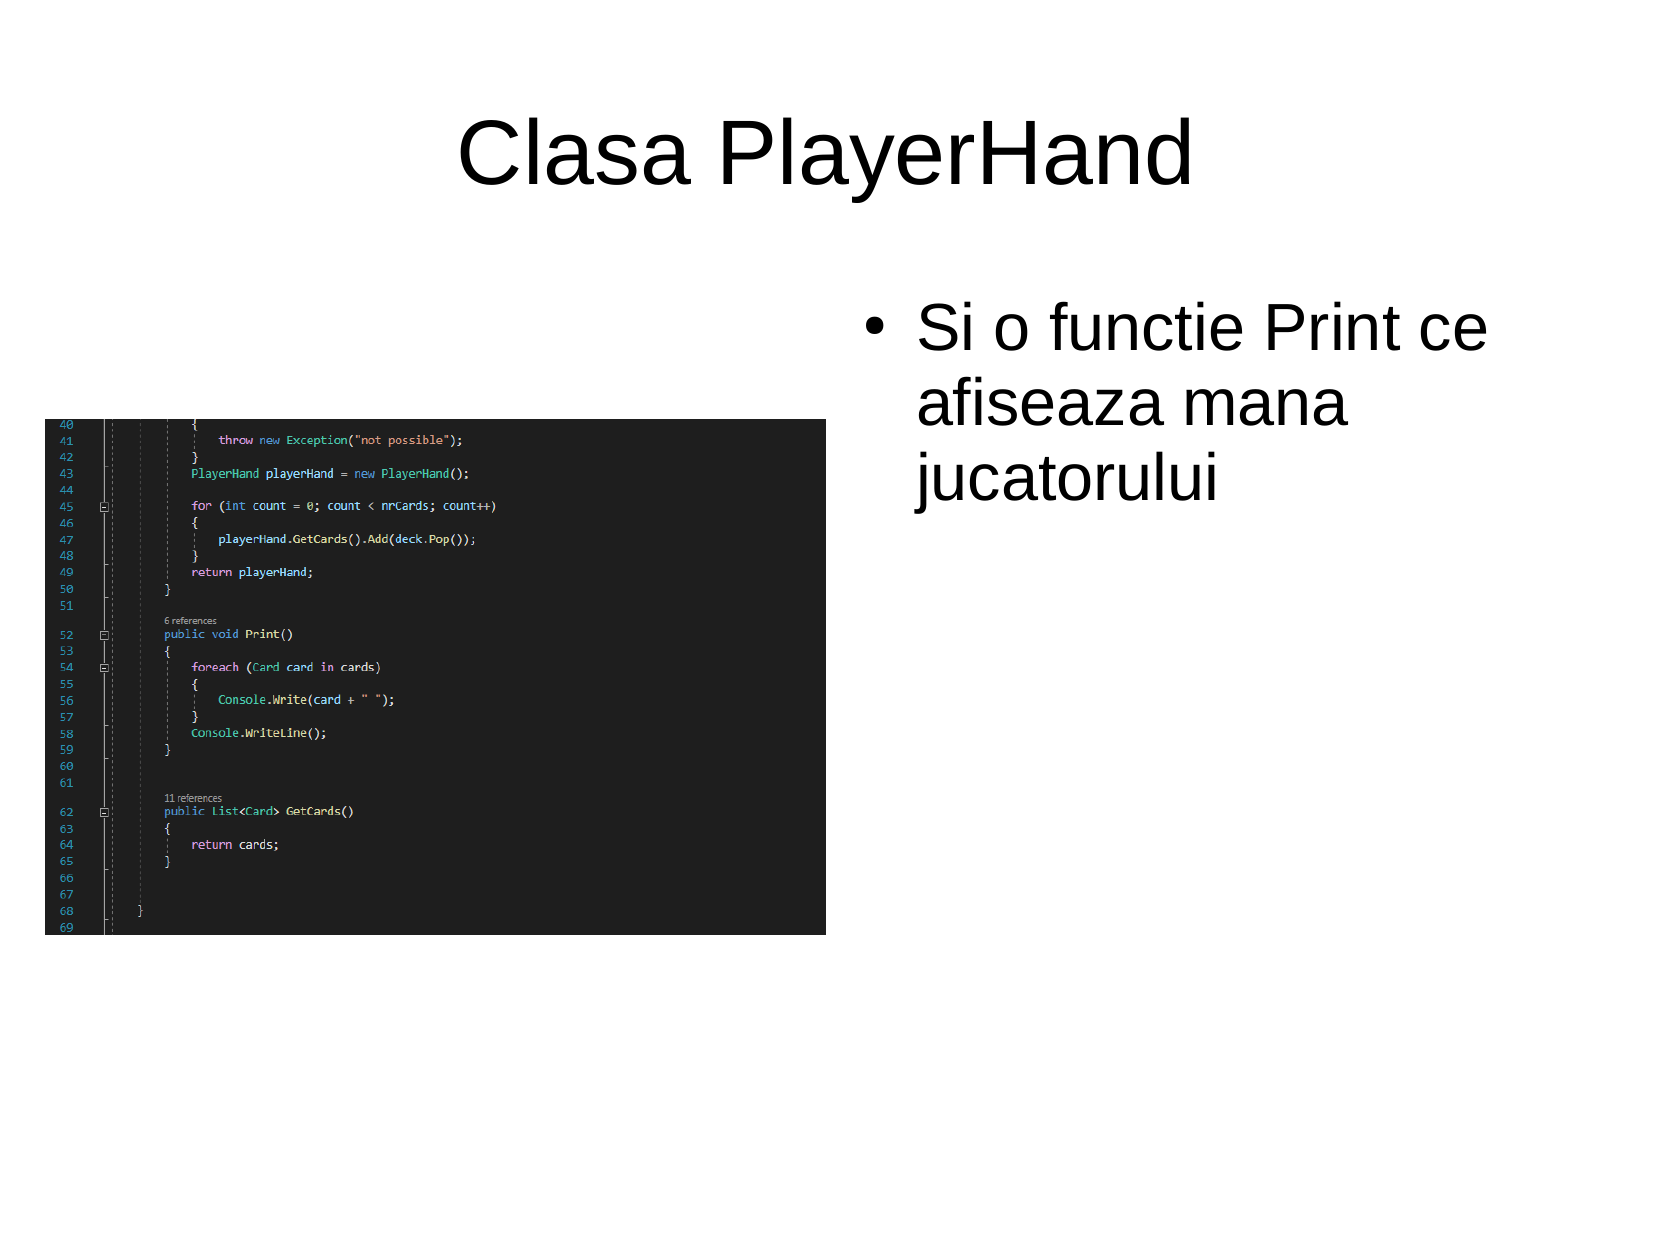

# Clasa PlayerHand
Si o functie Print ce afiseaza mana jucatorului